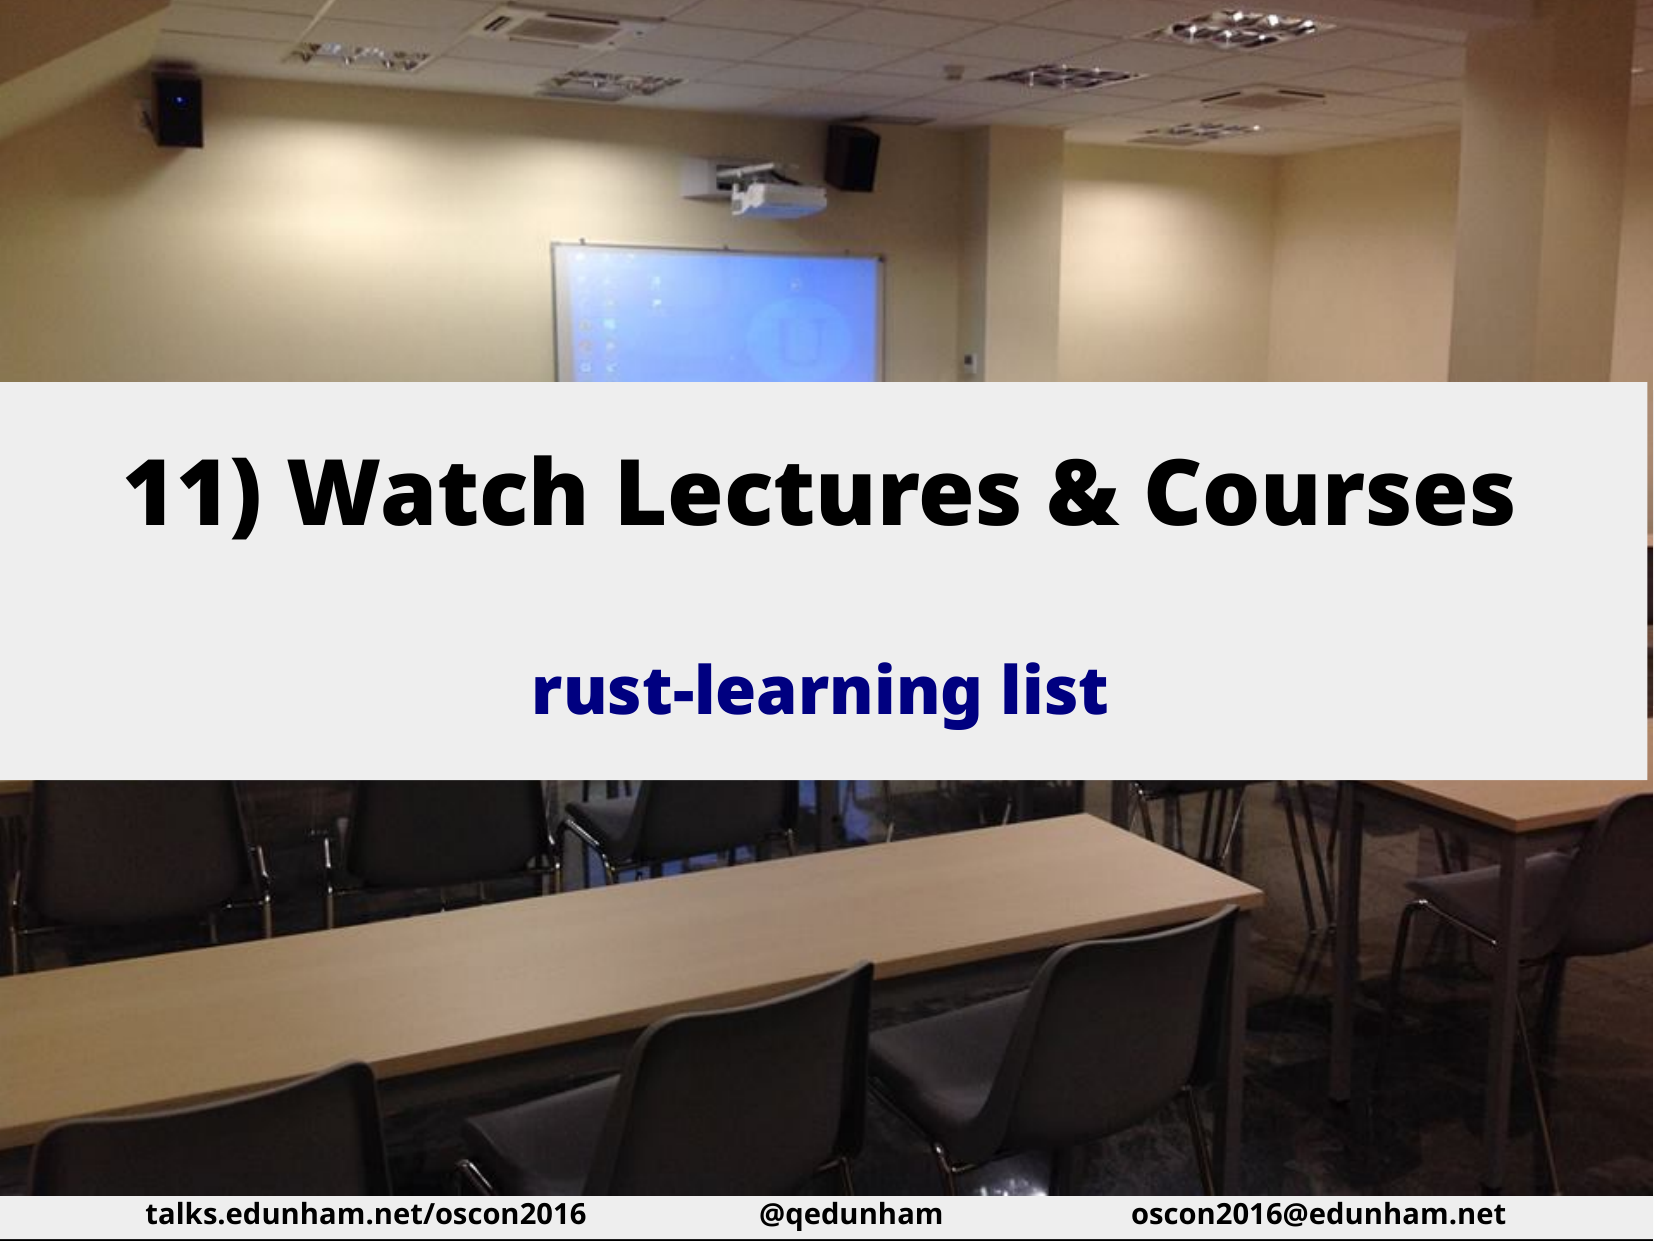

# 11) Watch Lectures & Courses rust-learning list